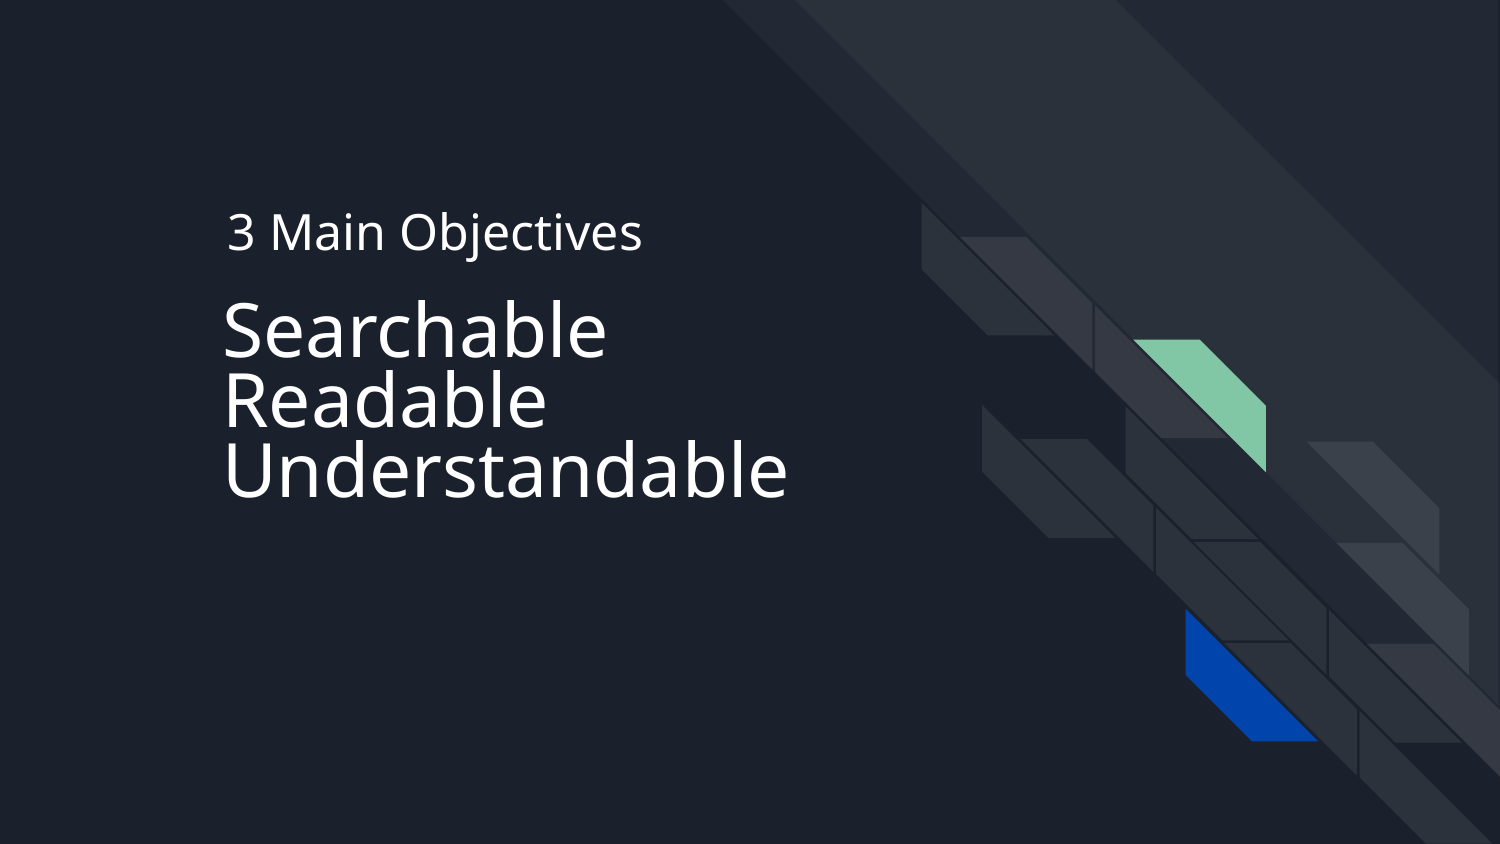

# 3 Main Objectives
Searchable
Readable
Understandable